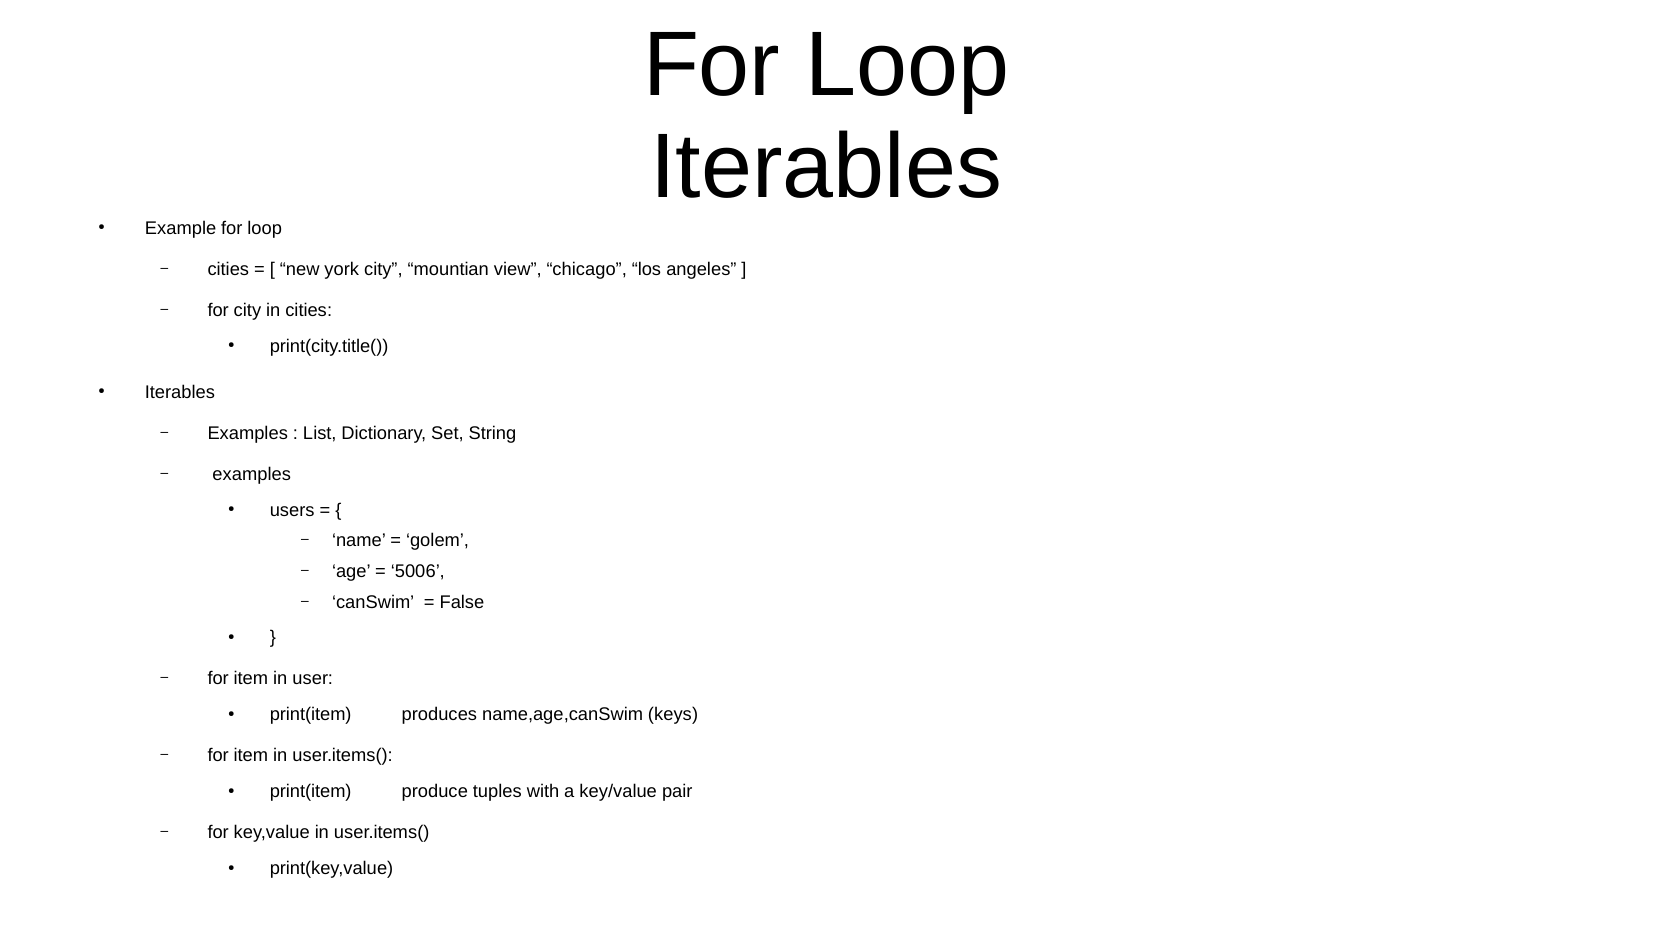

# For Loop Iterables
Example for loop
cities = [ “new york city”, “mountian view”, “chicago”, “los angeles” ]
for city in cities:
print(city.title())
Iterables
Examples : List, Dictionary, Set, String
 examples
users = {
‘name’ = ‘golem’,
‘age’ = ‘5006’,
‘canSwim’ = False
}
for item in user:
print(item) 	produces name,age,canSwim (keys)
for item in user.items():
print(item)	produce tuples with a key/value pair
for key,value in user.items()
print(key,value)